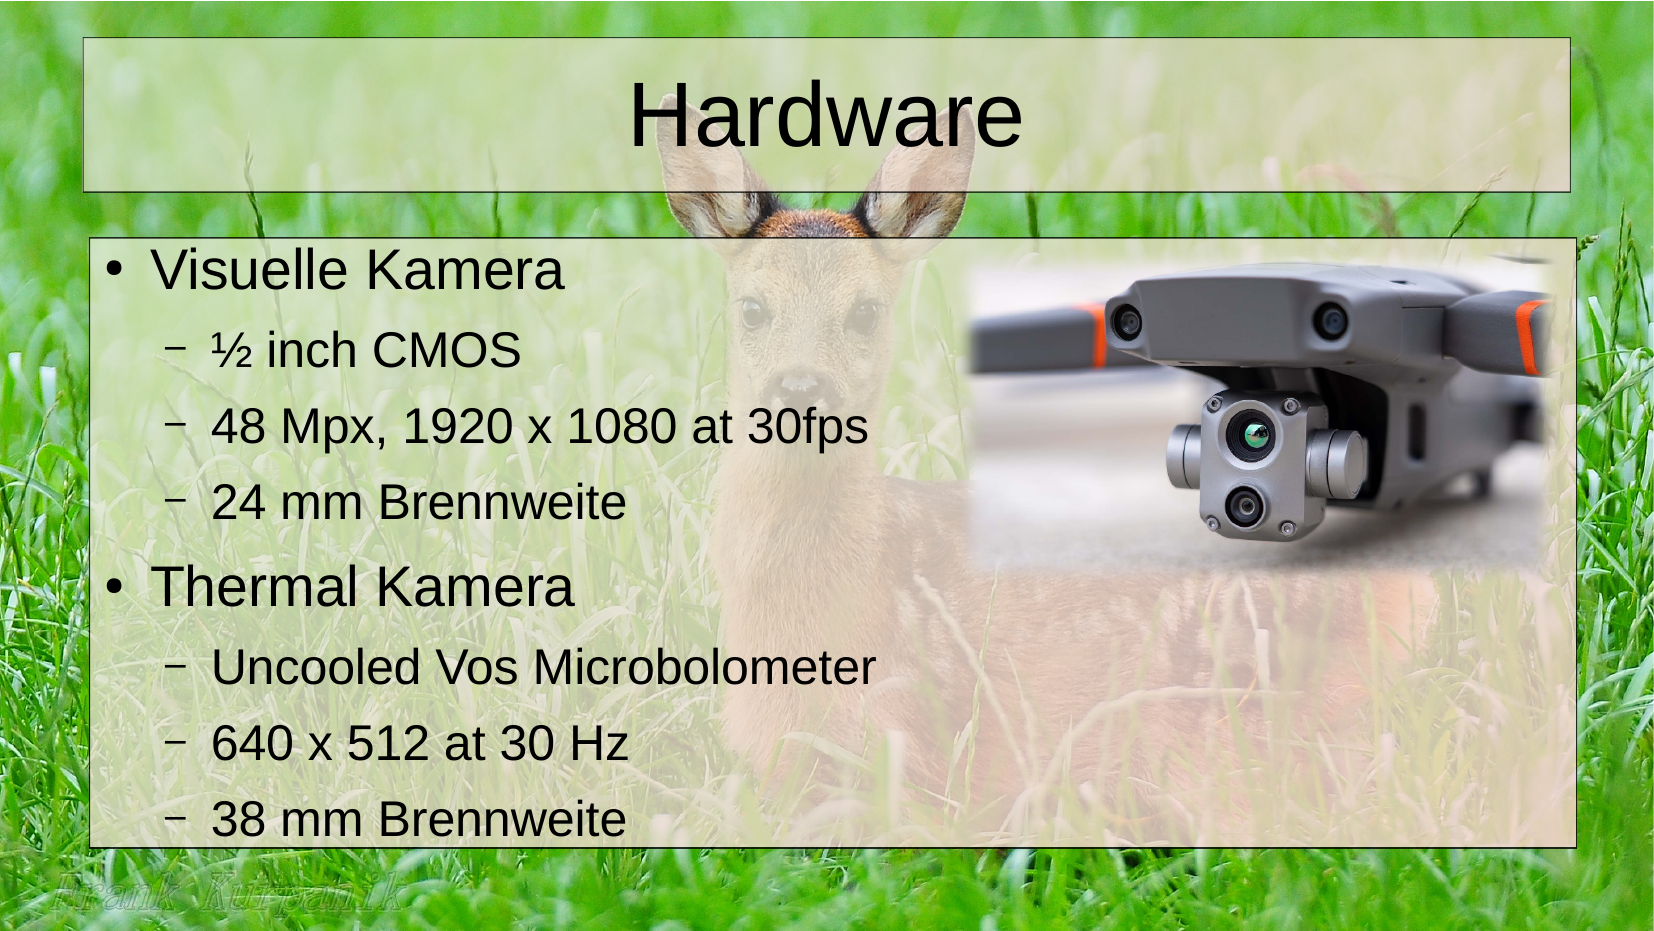

Hardware
# Visuelle Kamera
½ inch CMOS
48 Mpx, 1920 x 1080 at 30fps
24 mm Brennweite
Thermal Kamera
Uncooled Vos Microbolometer
640 x 512 at 30 Hz
38 mm Brennweite